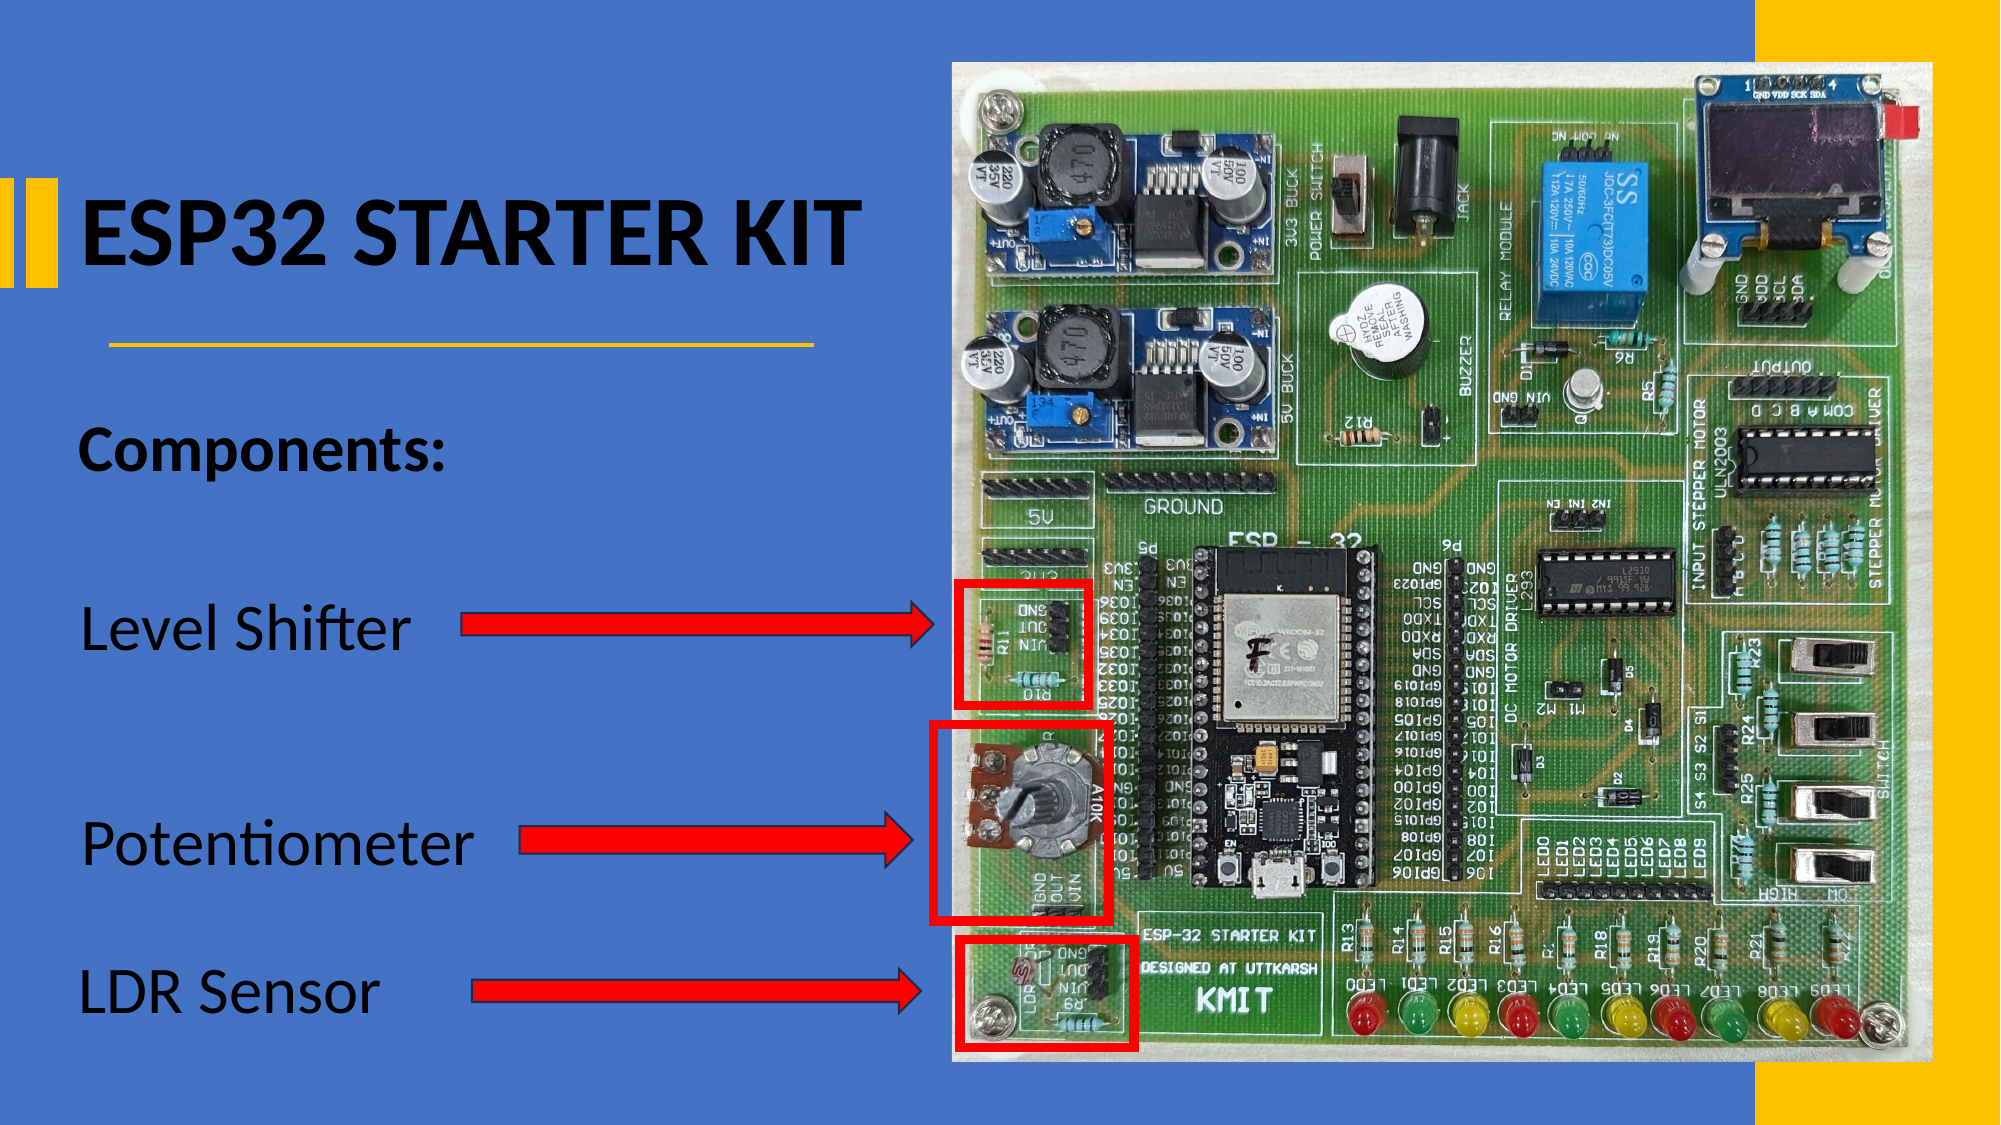

# ESP32 STARTER KIT
Components:
Level Shifter
Potentiometer
LDR Sensor